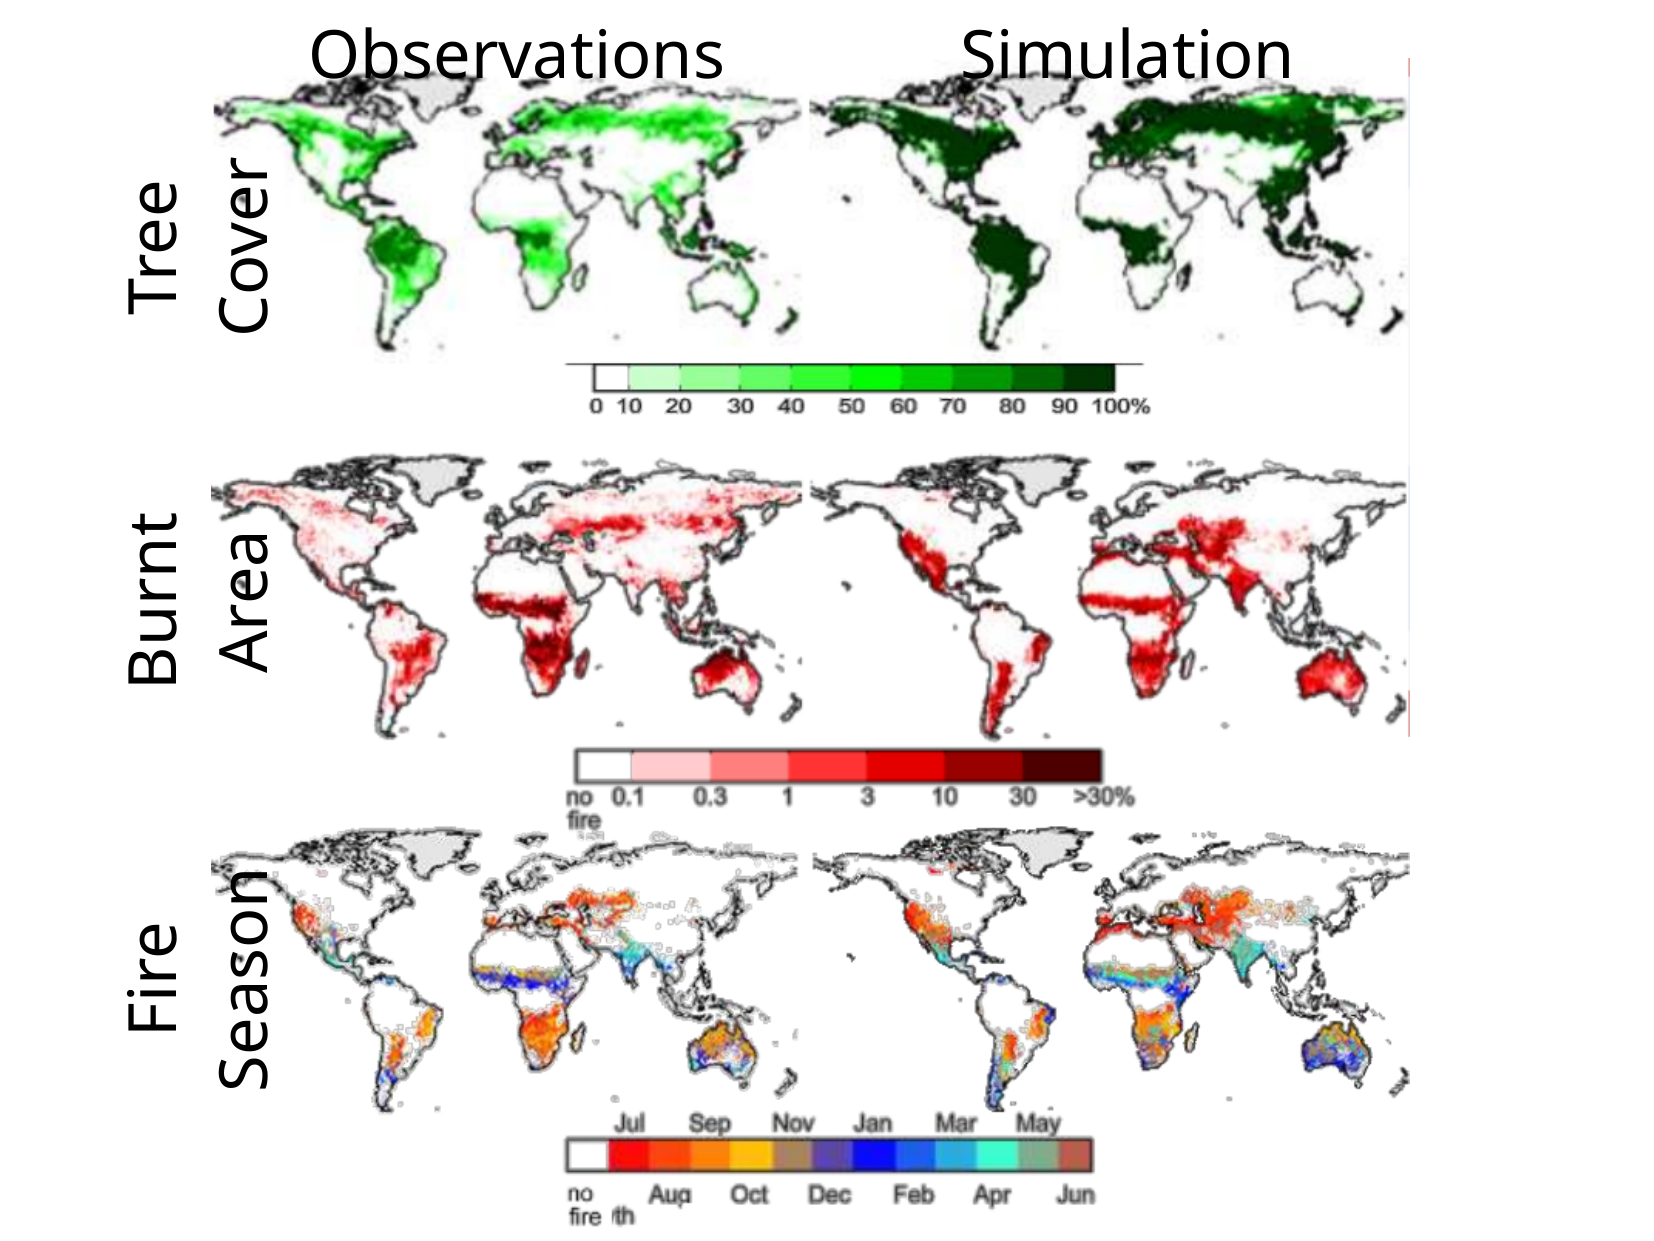

Observations
Simulation
Tree Cover
Burnt Area
Fire Season